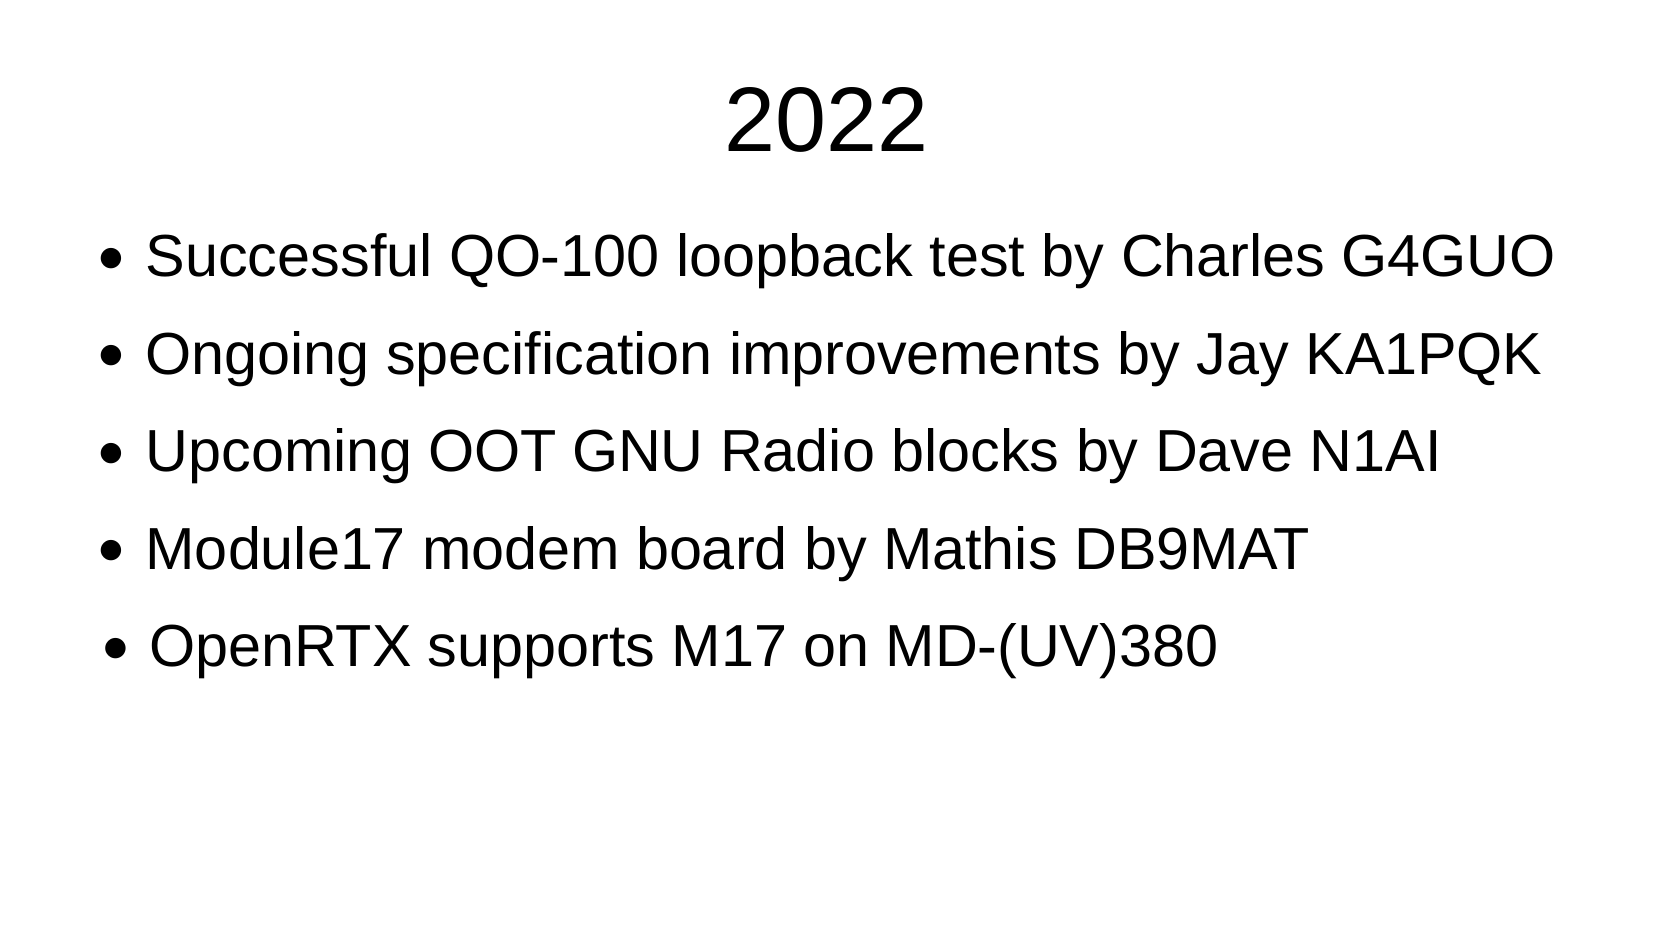

2022
Successful QO-100 loopback test by Charles G4GUO
Ongoing specification improvements by Jay KA1PQK
Upcoming OOT GNU Radio blocks by Dave N1AI
Module17 modem board by Mathis DB9MAT
OpenRTX supports M17 on MD-(UV)380